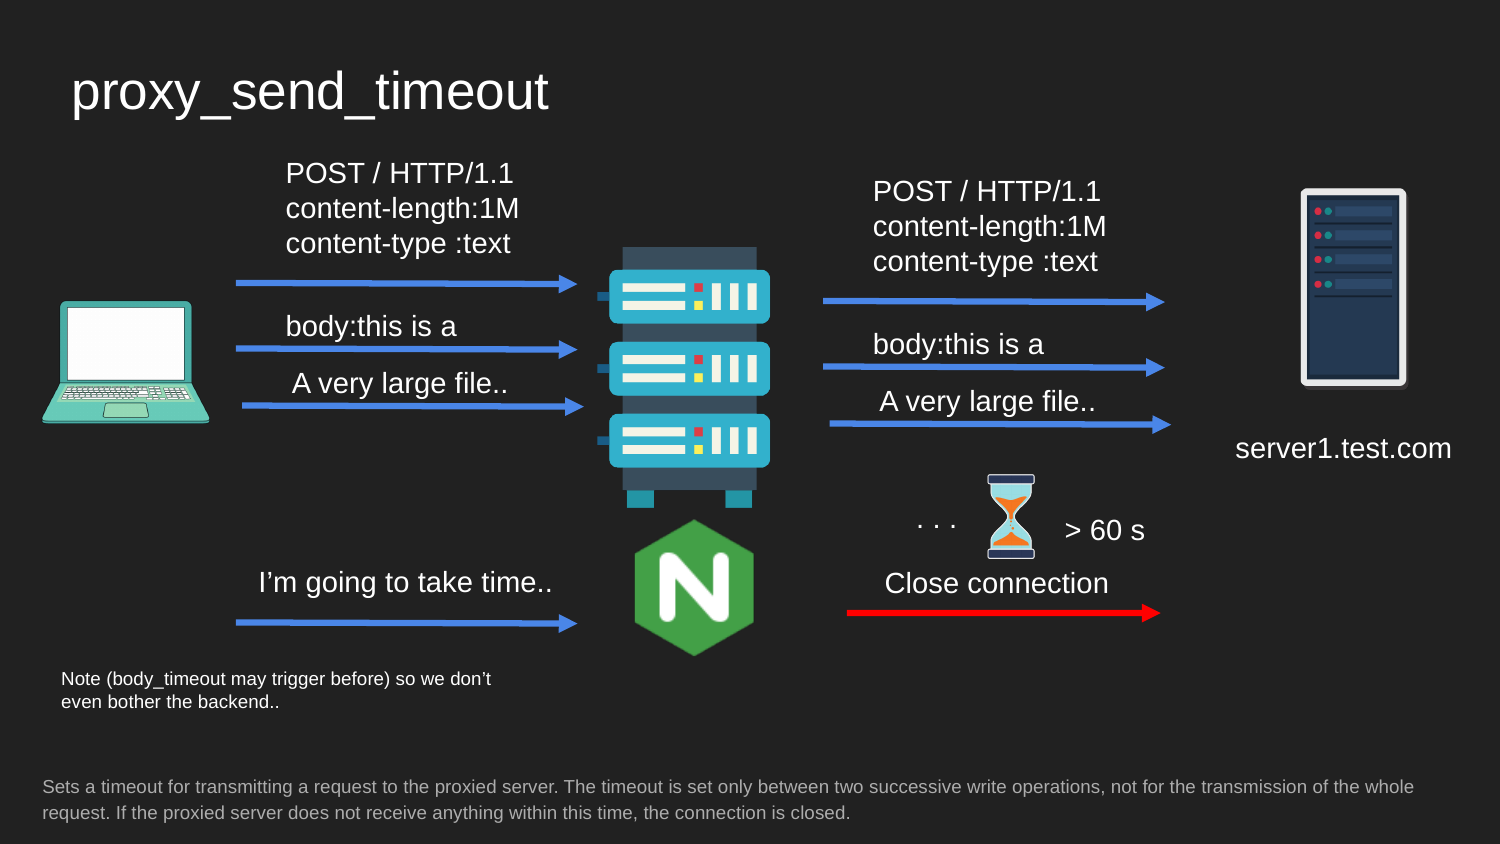

# proxy_send_timeout
POST / HTTP/1.1
content-length:1M
content-type :text
POST / HTTP/1.1
content-length:1M
content-type :text
body:this is a
body:this is a
A very large file..
A very large file..
server1.test.com
 . . .
> 60 s
I’m going to take time..
Close connection
Note (body_timeout may trigger before) so we don’t even bother the backend..
Sets a timeout for transmitting a request to the proxied server. The timeout is set only between two successive write operations, not for the transmission of the whole request. If the proxied server does not receive anything within this time, the connection is closed.